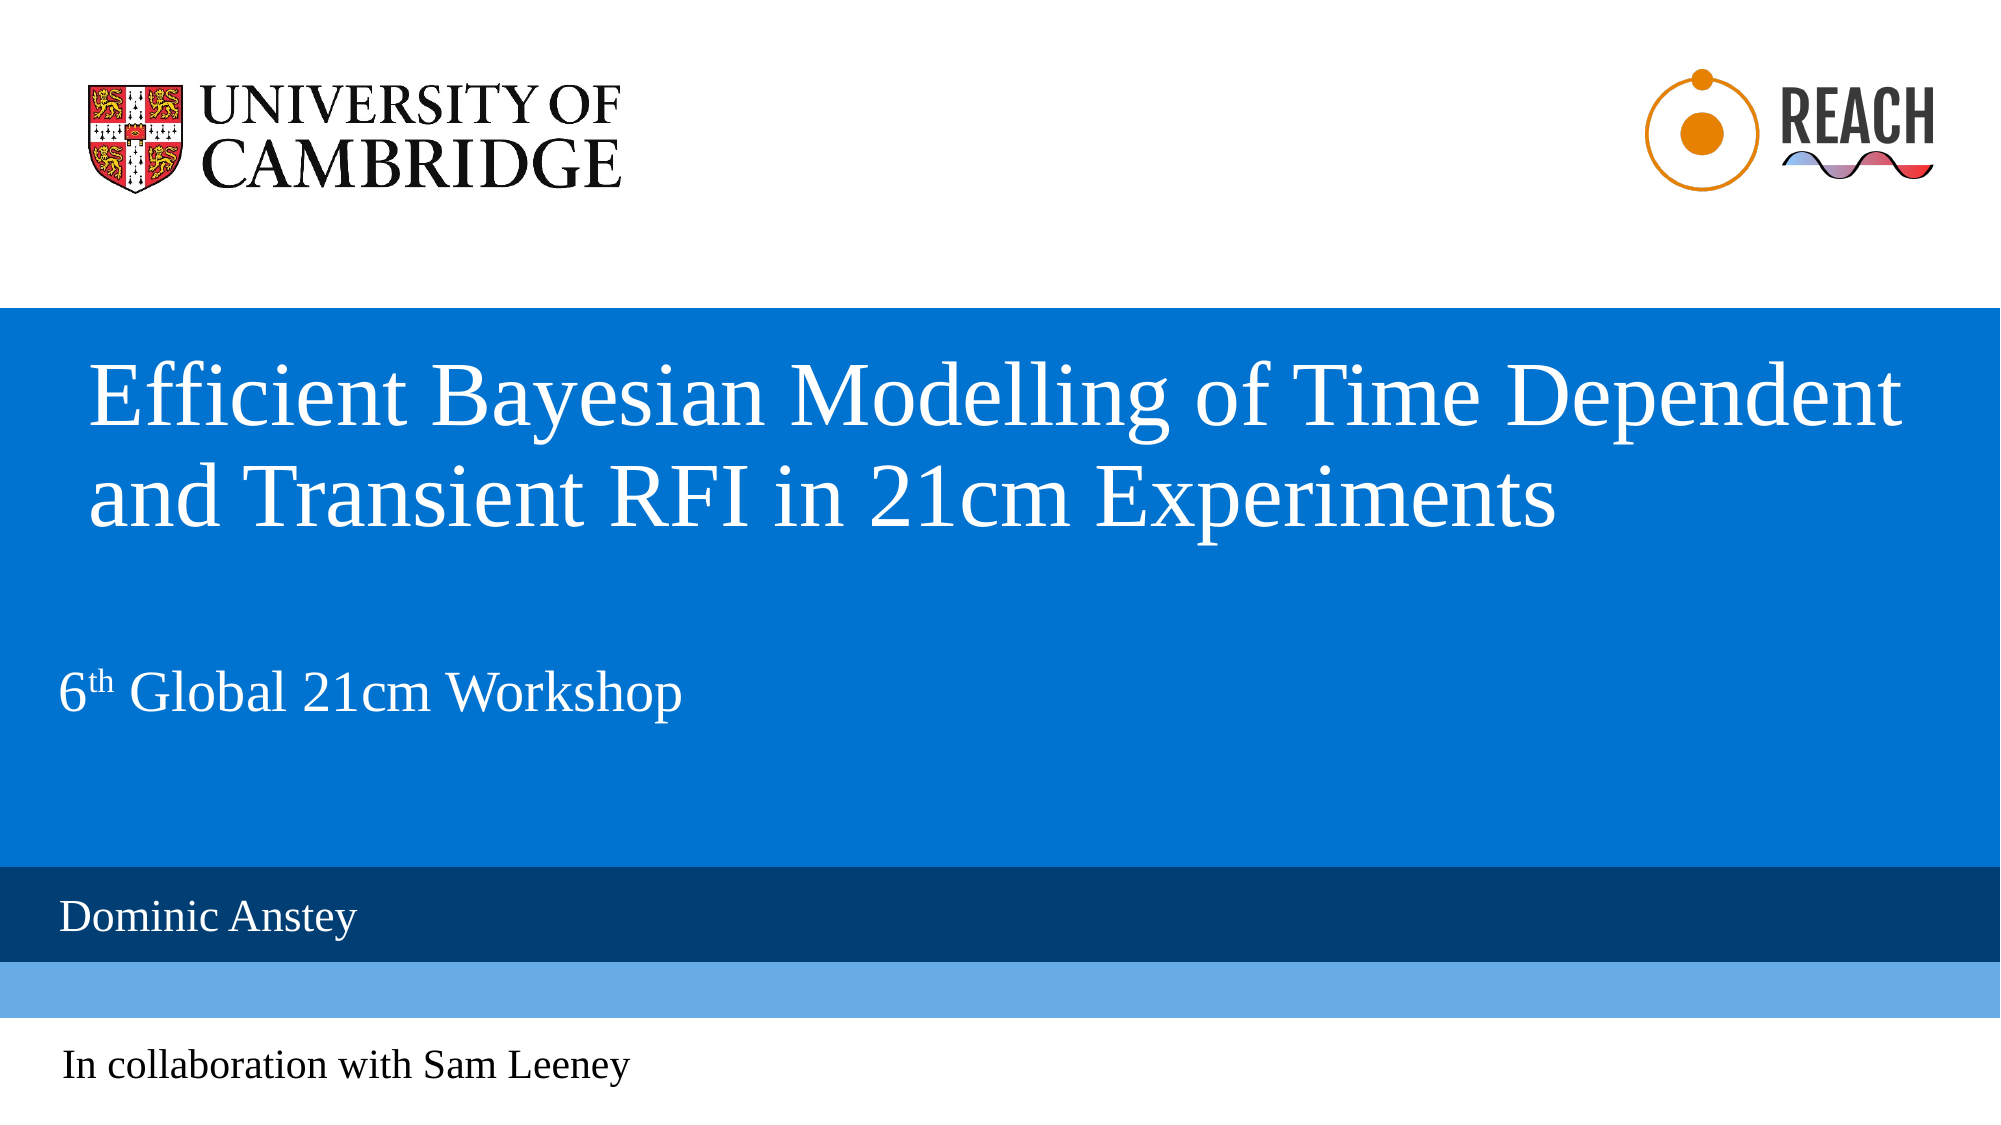

# Efficient Bayesian Modelling of Time Dependent and Transient RFI in 21cm Experiments
6th Global 21cm Workshop
Dominic Anstey
In collaboration with Sam Leeney